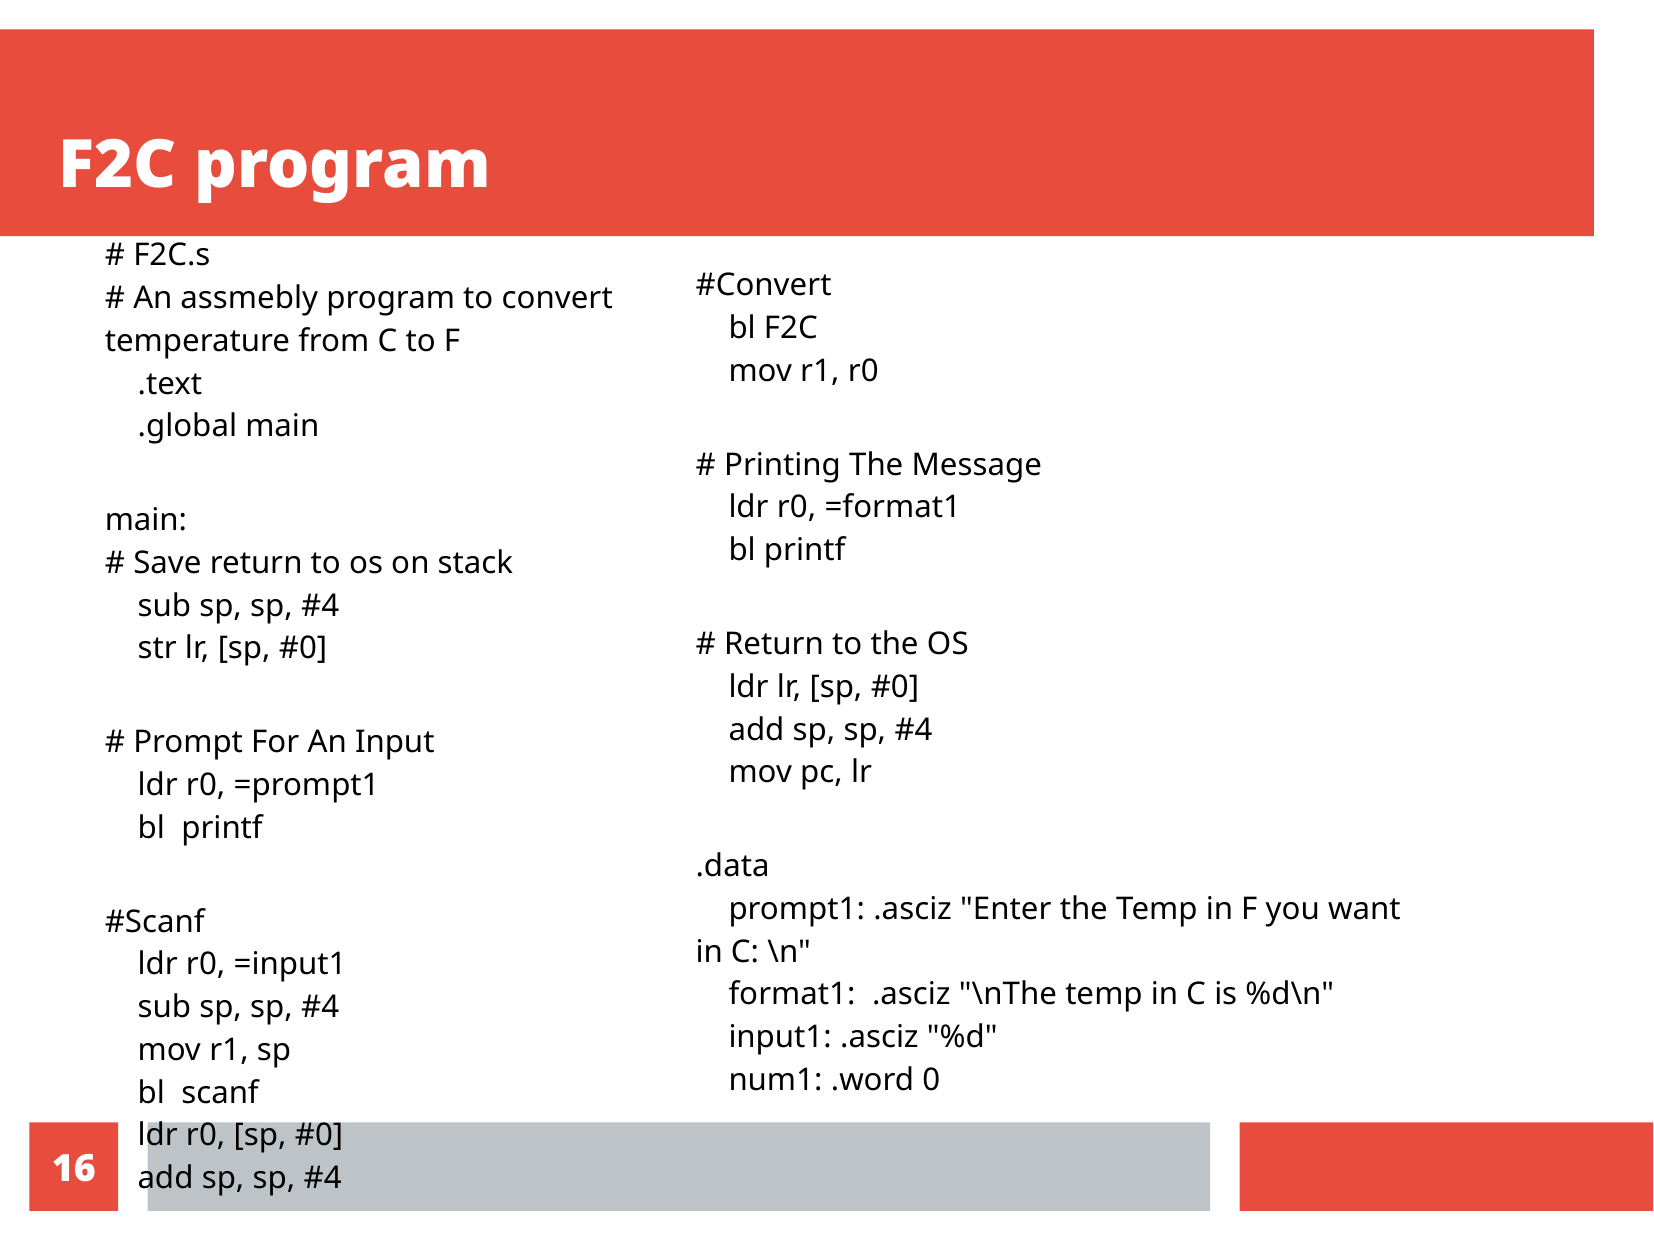

# F2C program
# F2C.s
# An assmebly program to convert temperature from C to F
 .text
 .global main
main:
# Save return to os on stack
 sub sp, sp, #4
 str lr, [sp, #0]
# Prompt For An Input
 ldr r0, =prompt1
 bl printf
#Scanf
 ldr r0, =input1
 sub sp, sp, #4
 mov r1, sp
 bl scanf
 ldr r0, [sp, #0]
 add sp, sp, #4
#Convert
 bl F2C
 mov r1, r0
# Printing The Message
 ldr r0, =format1
 bl printf
# Return to the OS
 ldr lr, [sp, #0]
 add sp, sp, #4
 mov pc, lr
.data
 prompt1: .asciz "Enter the Temp in F you want in C: \n"
 format1: .asciz "\nThe temp in C is %d\n"
 input1: .asciz "%d"
 num1: .word 0
16